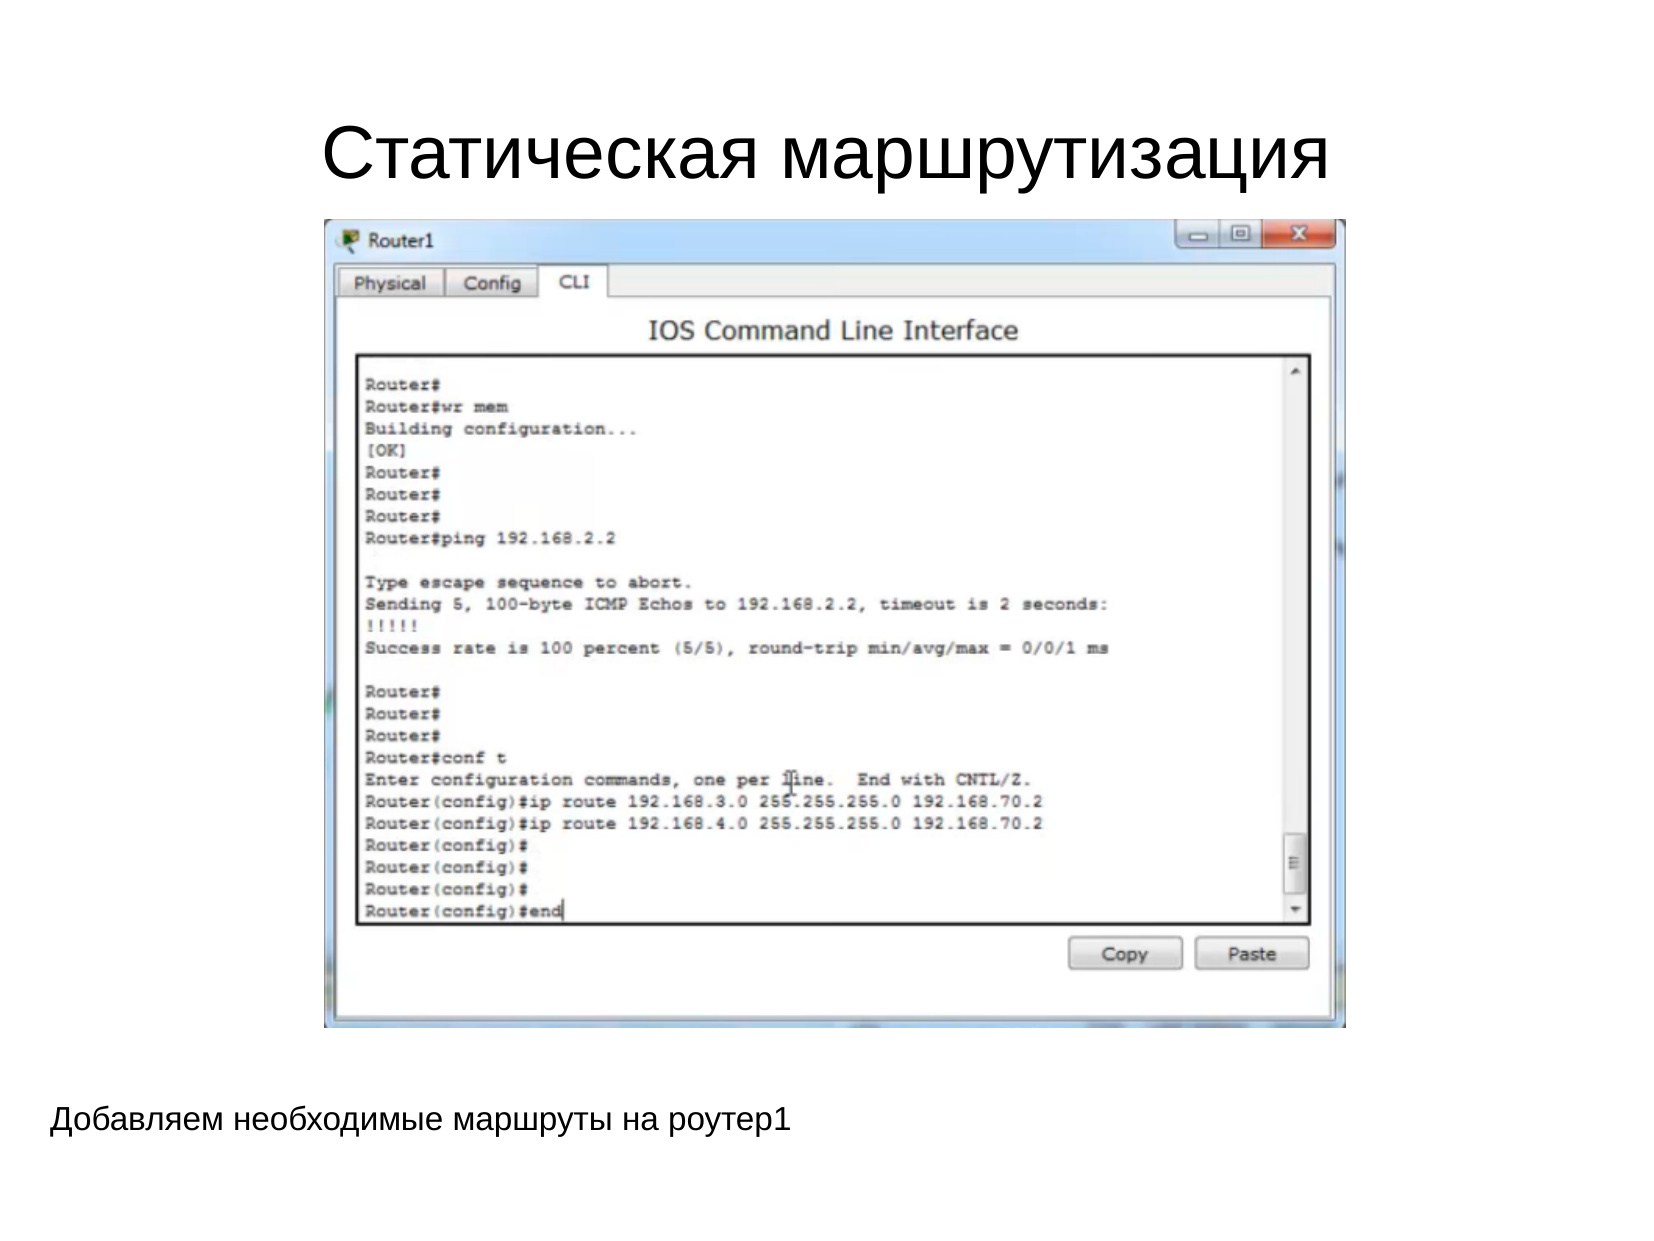

# Статическая маршрутизация
Добавляем необходимые маршруты на роутер1